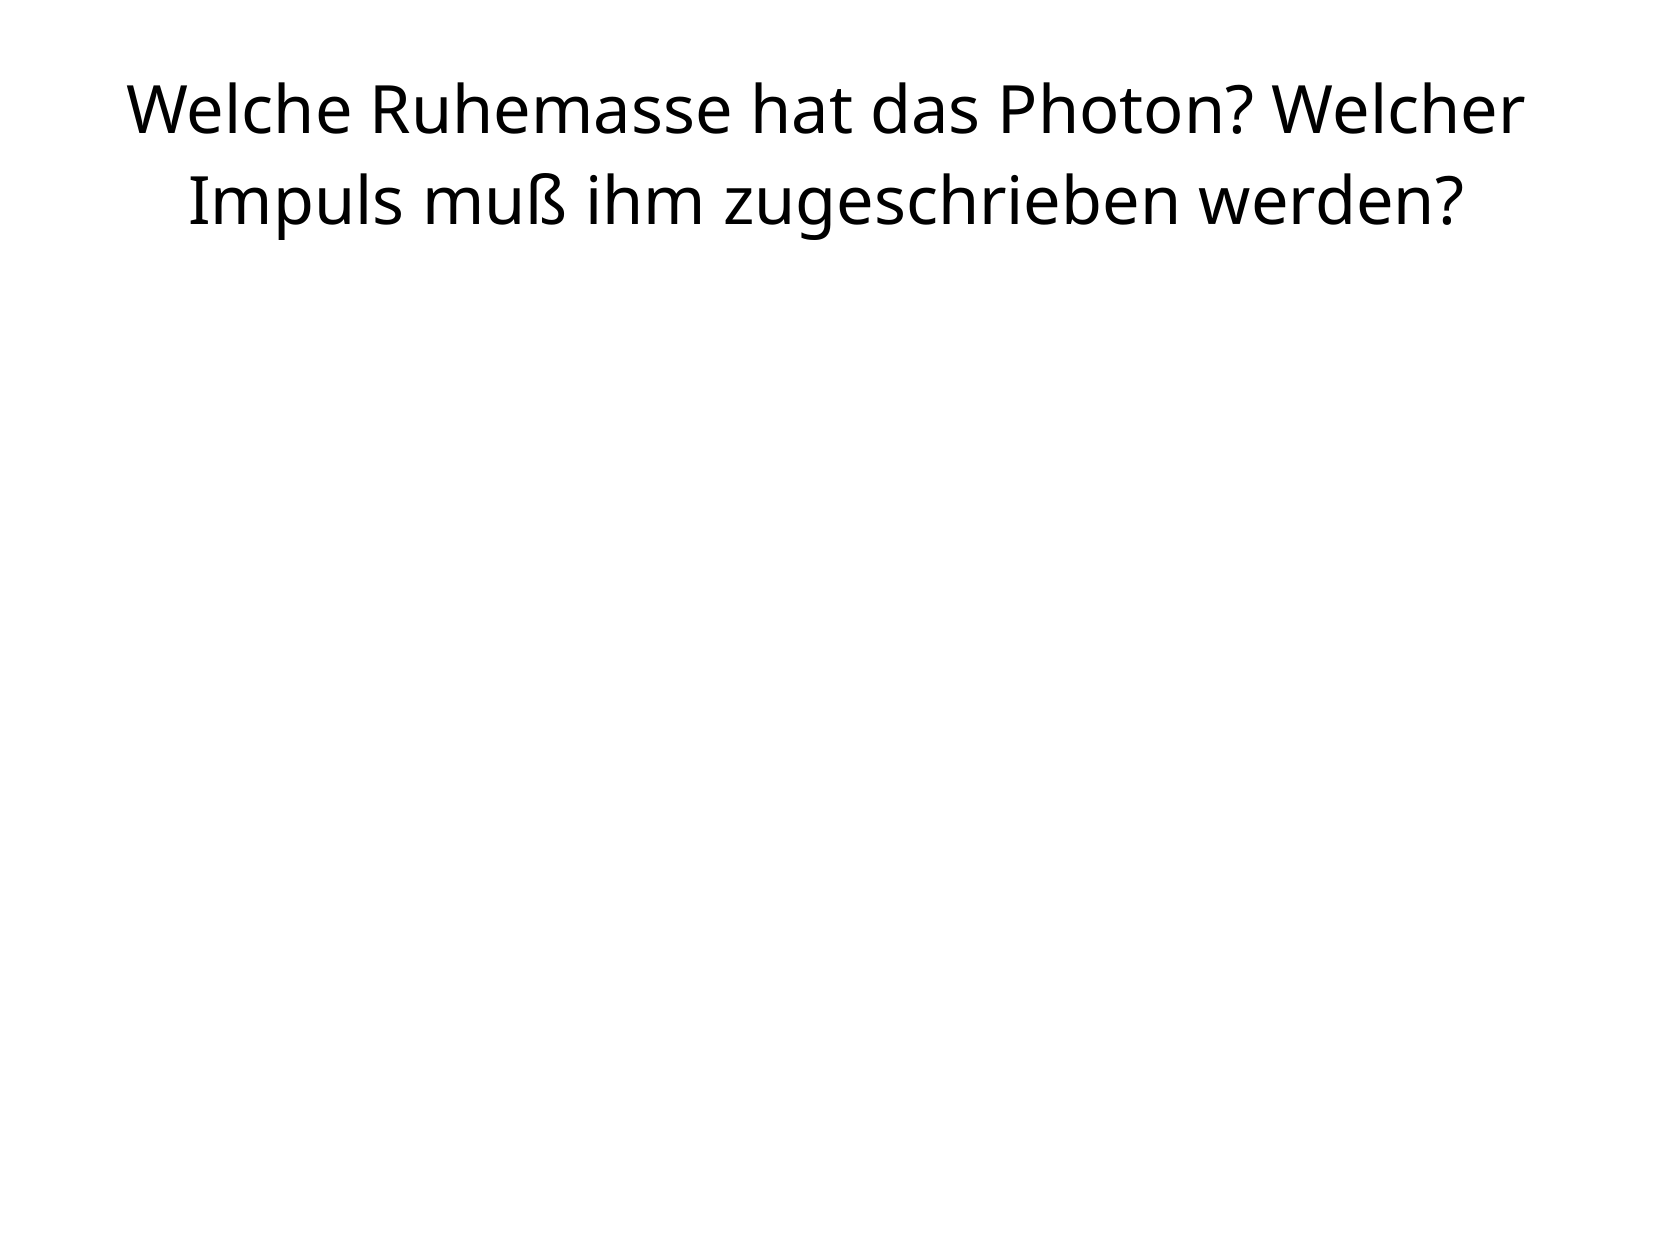

# Welche Ruhemasse hat das Photon? Welcher Impuls muß ihm zugeschrieben werden?